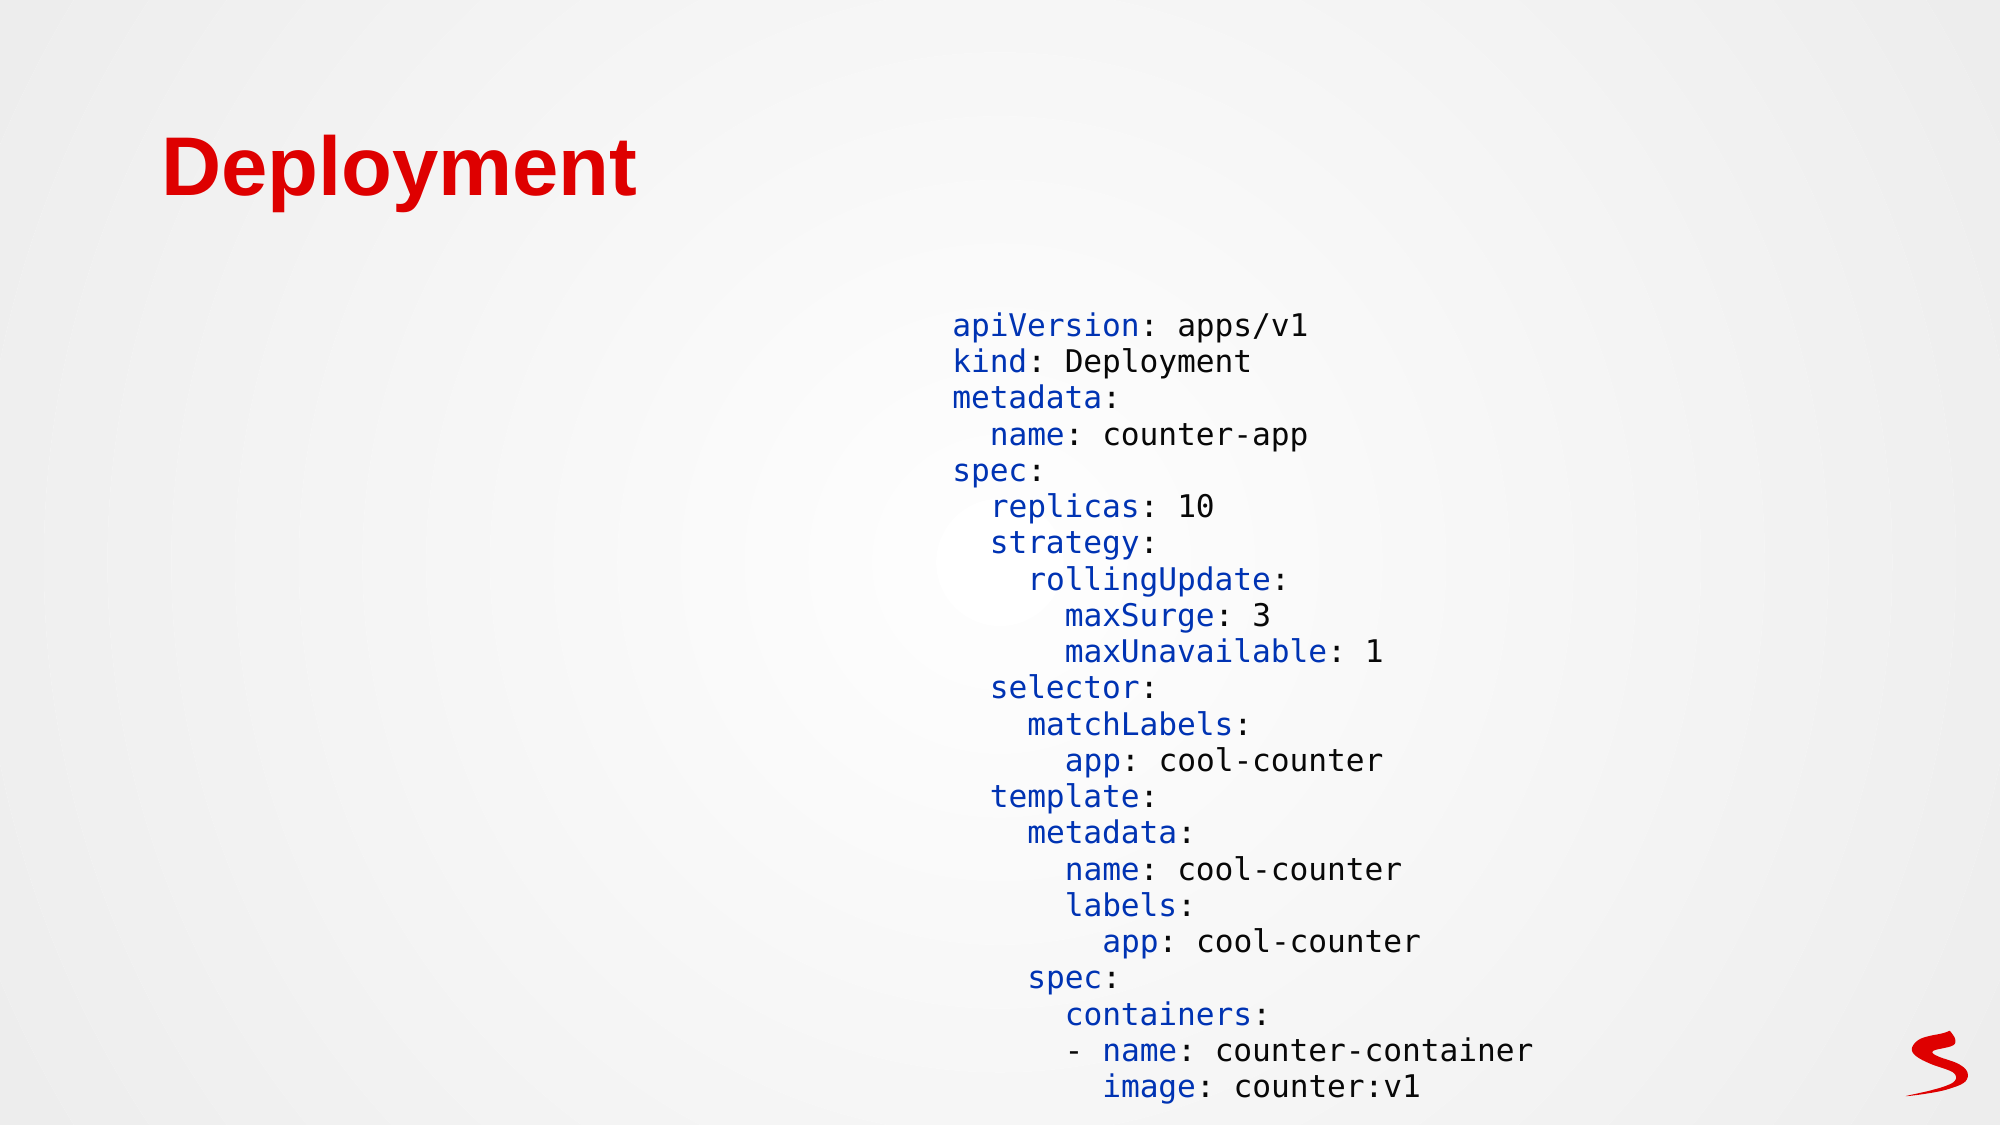

Deployment
apiVersion: apps/v1
kind: Deployment
metadata:
 name: counter-app
spec:
 replicas: 10
 strategy:
 rollingUpdate:
 maxSurge: 3
 maxUnavailable: 1
 selector:
 matchLabels:
 app: cool-counter
 template:
 metadata:
 name: cool-counter
 labels:
 app: cool-counter
 spec:
 containers:
 - name: counter-container
 image: counter:v1